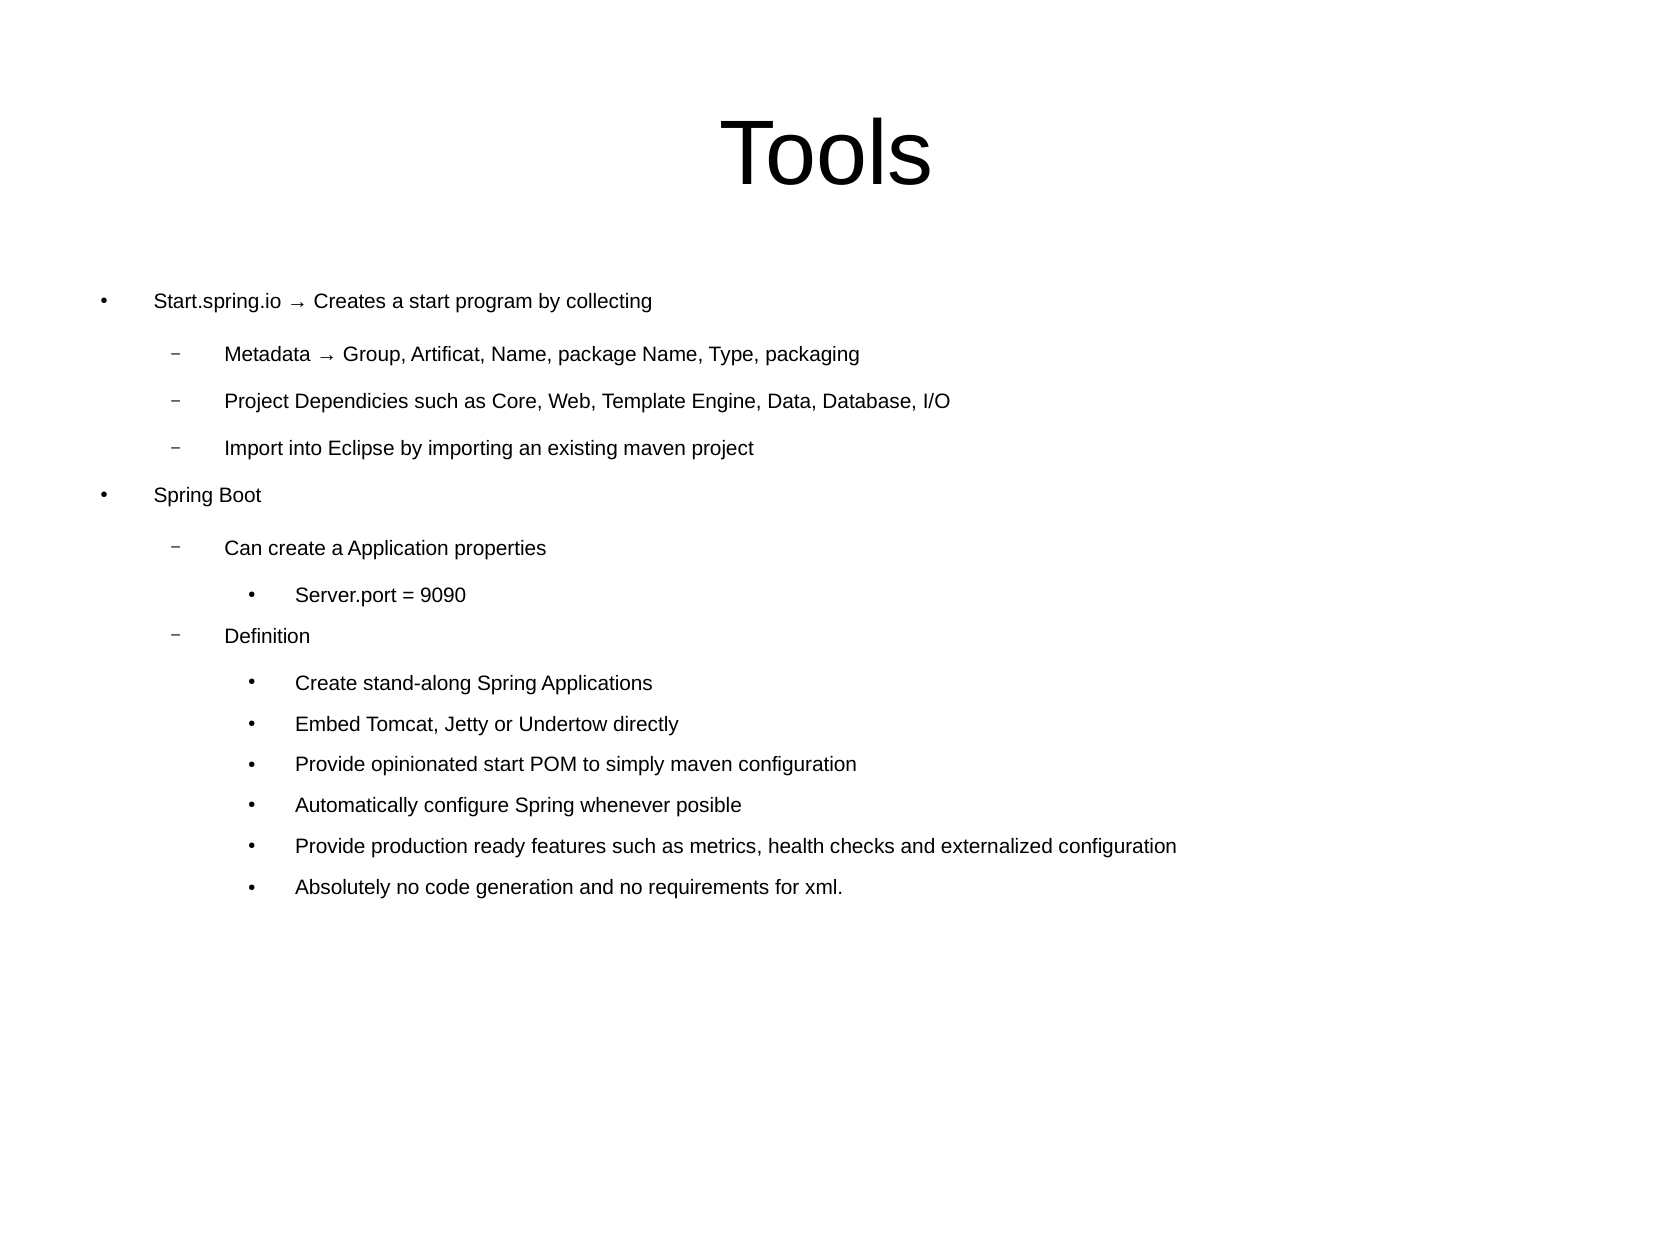

# Tools
Start.spring.io → Creates a start program by collecting
Metadata → Group, Artificat, Name, package Name, Type, packaging
Project Dependicies such as Core, Web, Template Engine, Data, Database, I/O
Import into Eclipse by importing an existing maven project
Spring Boot
Can create a Application properties
Server.port = 9090
Definition
Create stand-along Spring Applications
Embed Tomcat, Jetty or Undertow directly
Provide opinionated start POM to simply maven configuration
Automatically configure Spring whenever posible
Provide production ready features such as metrics, health checks and externalized configuration
Absolutely no code generation and no requirements for xml.